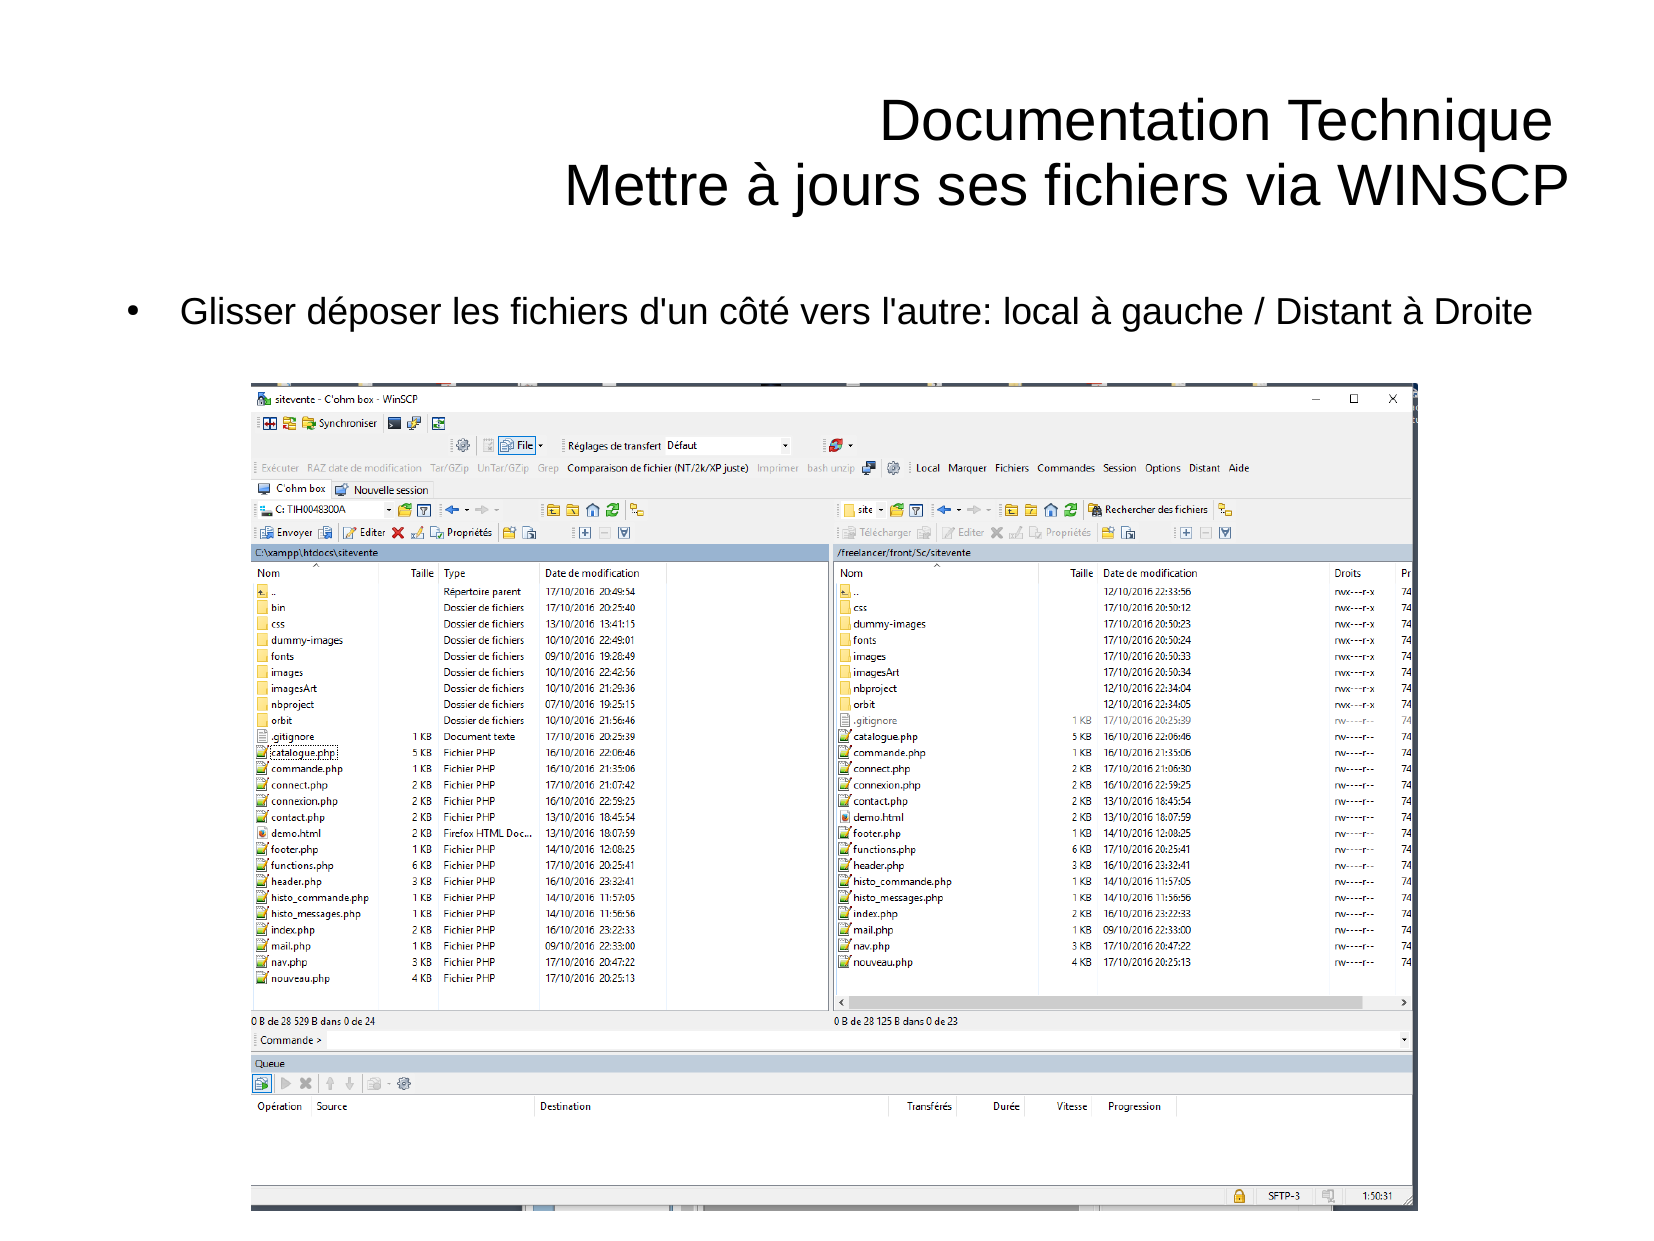

# Documentation Technique Mettre à jours ses fichiers via WINSCP
Glisser déposer les fichiers d'un côté vers l'autre: local à gauche / Distant à Droite